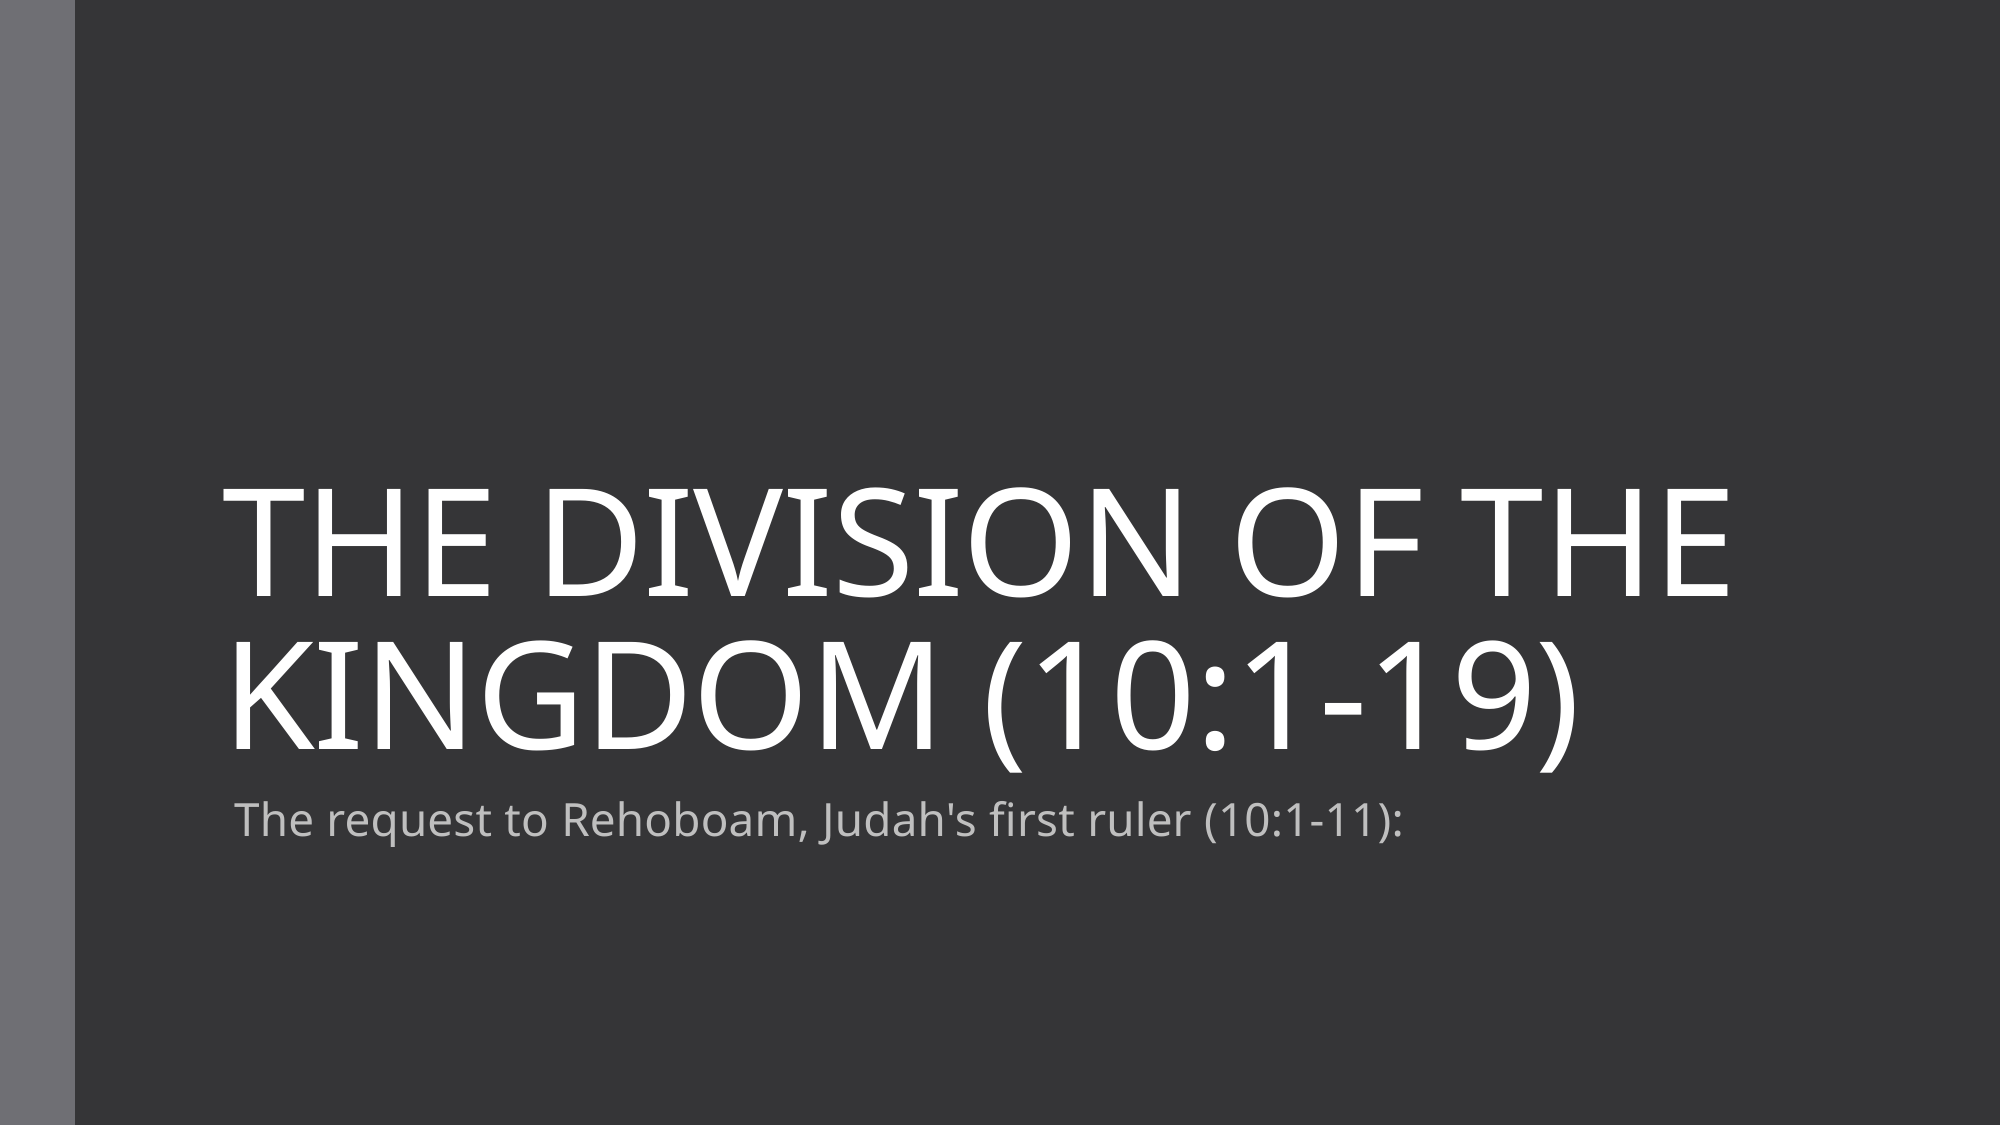

# THE DIVISION OF THE KINGDOM (10:1-19)
 The request to Rehoboam, Judah's first ruler (10:1-11):